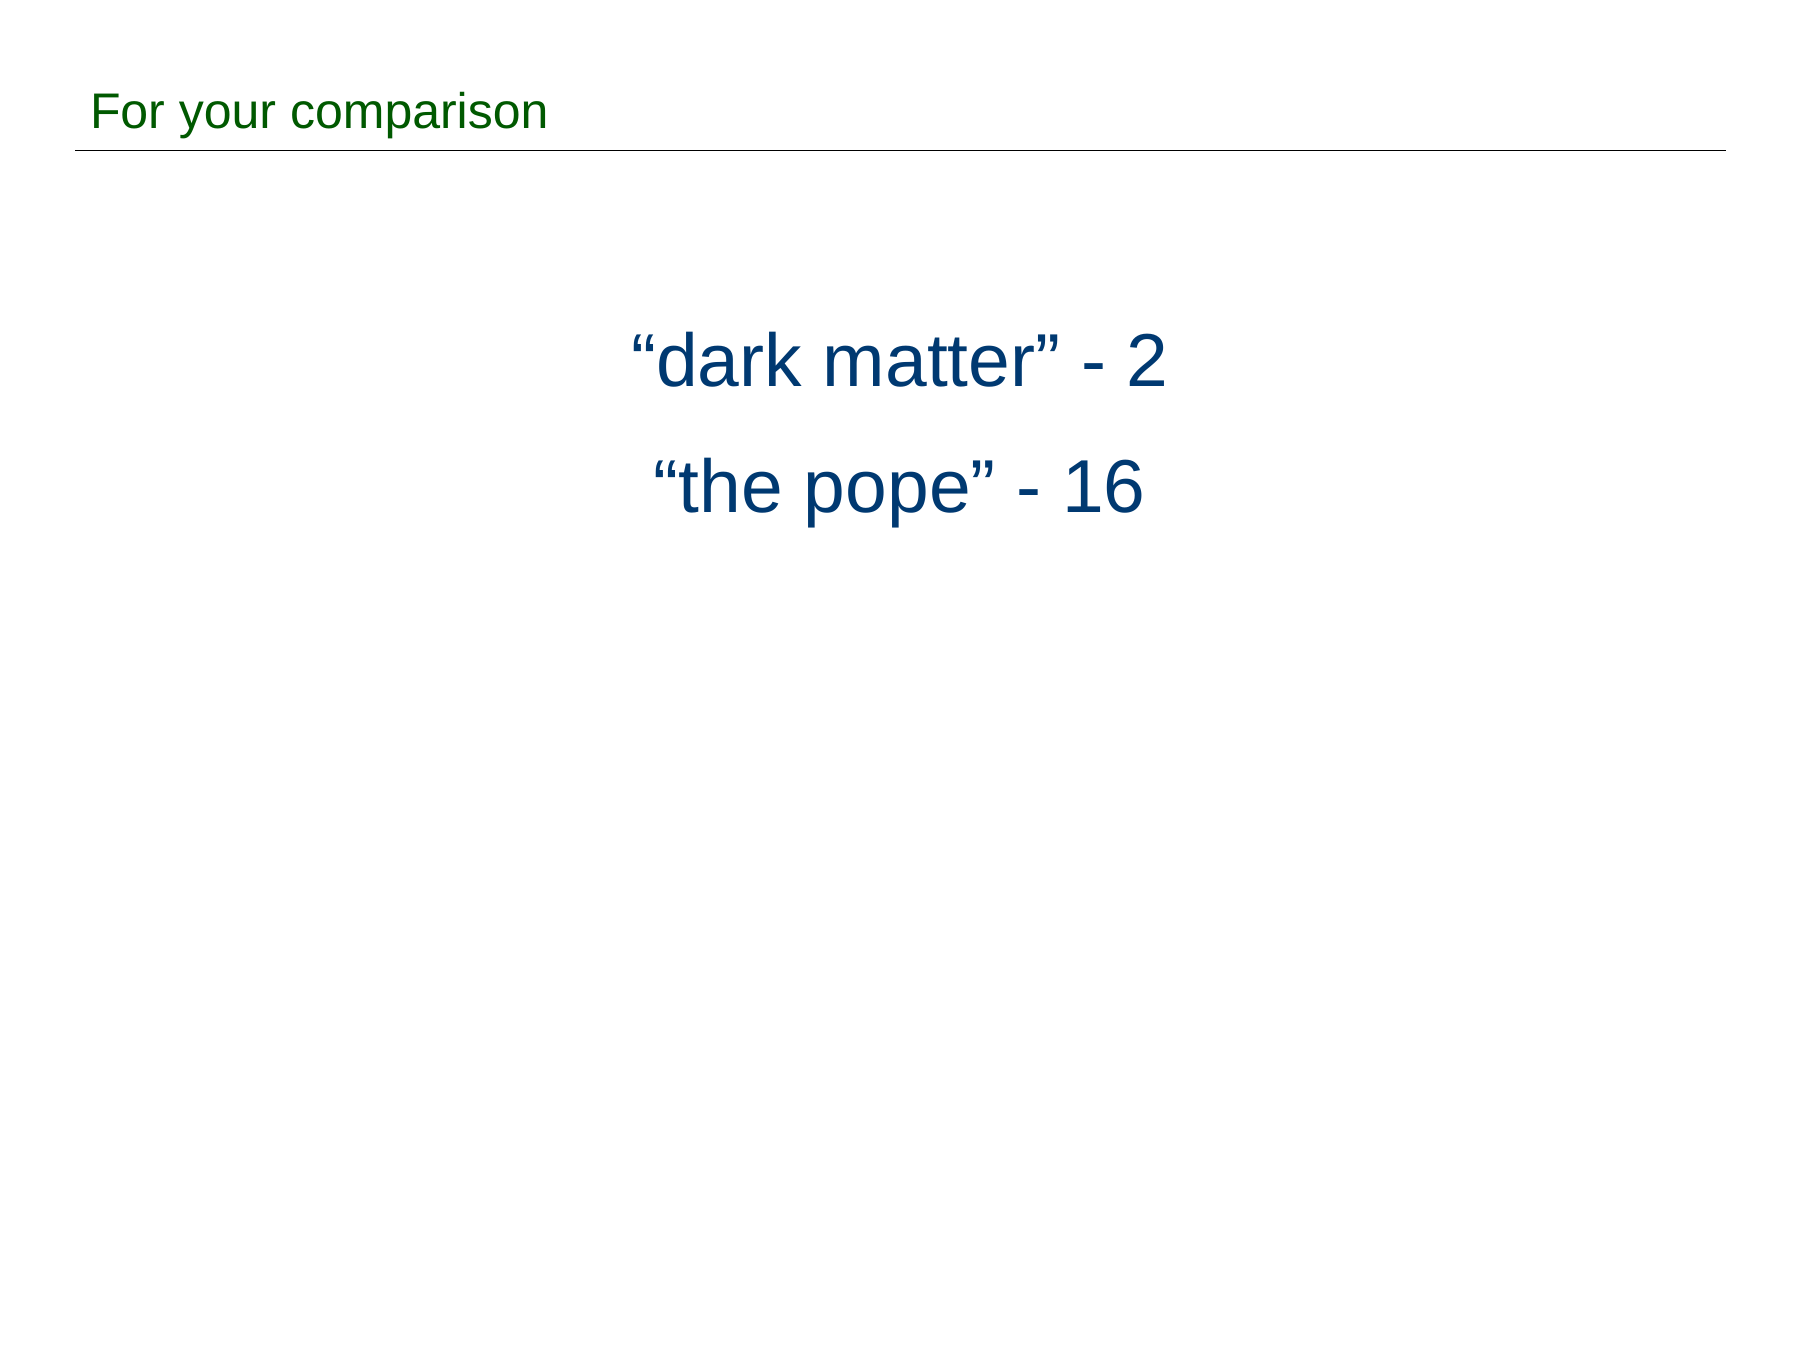

# For your comparison
“dark matter” - 2
“the pope” - 16